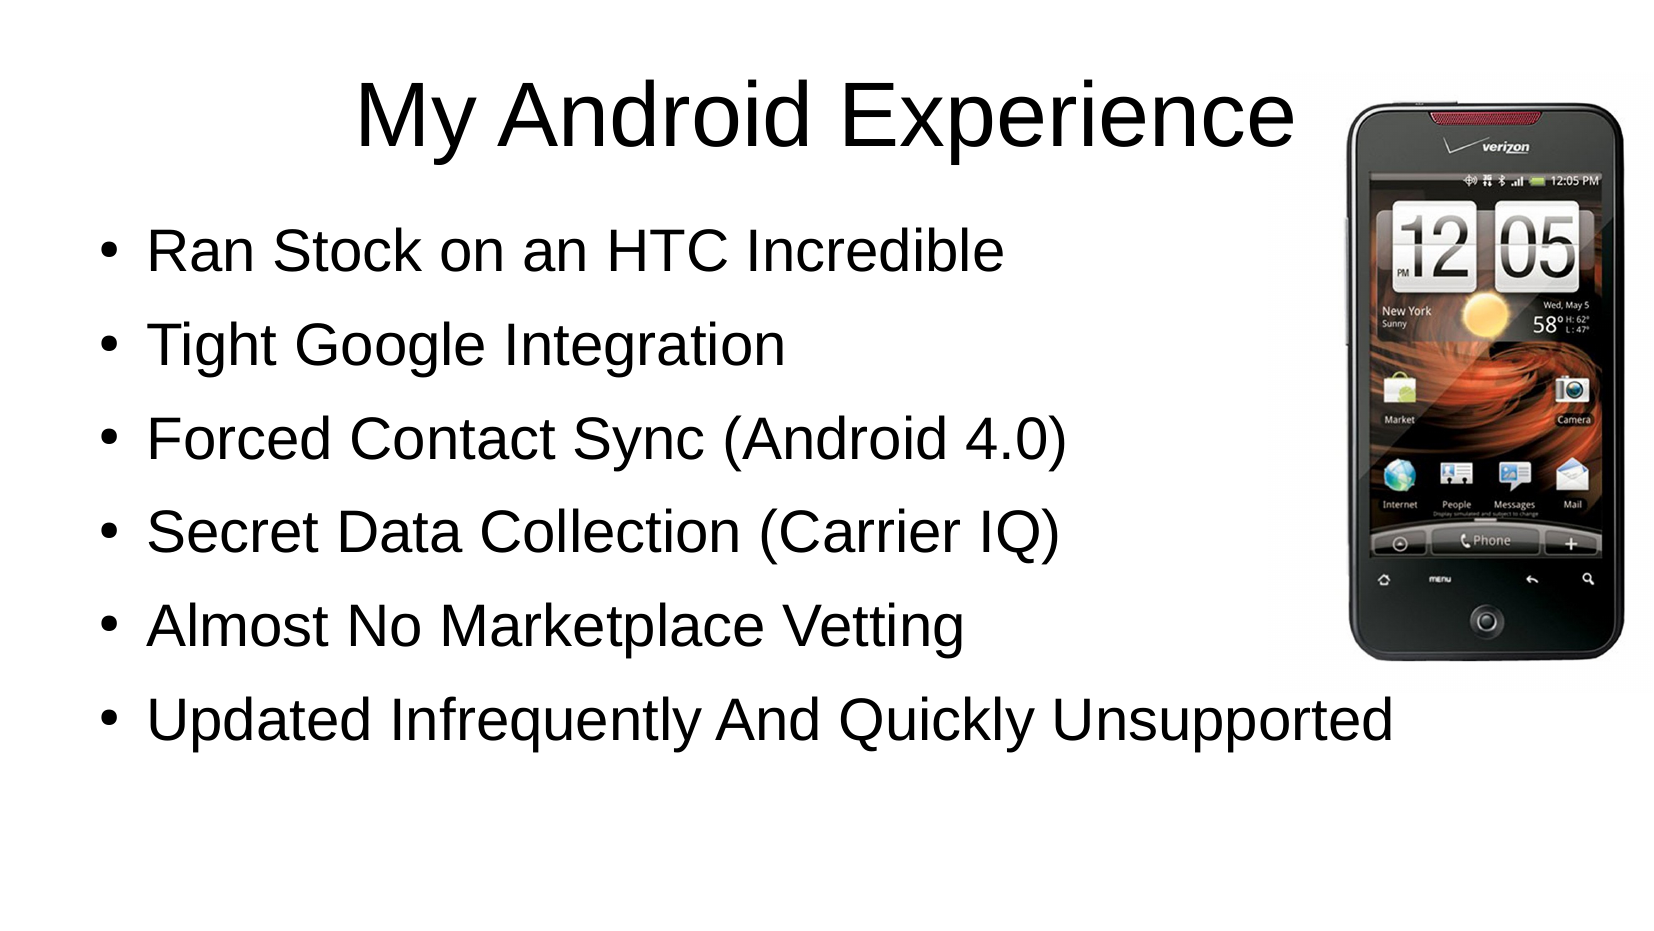

# My Android Experience
Ran Stock on an HTC Incredible
Tight Google Integration
Forced Contact Sync (Android 4.0)
Secret Data Collection (Carrier IQ)
Almost No Marketplace Vetting
Updated Infrequently And Quickly Unsupported